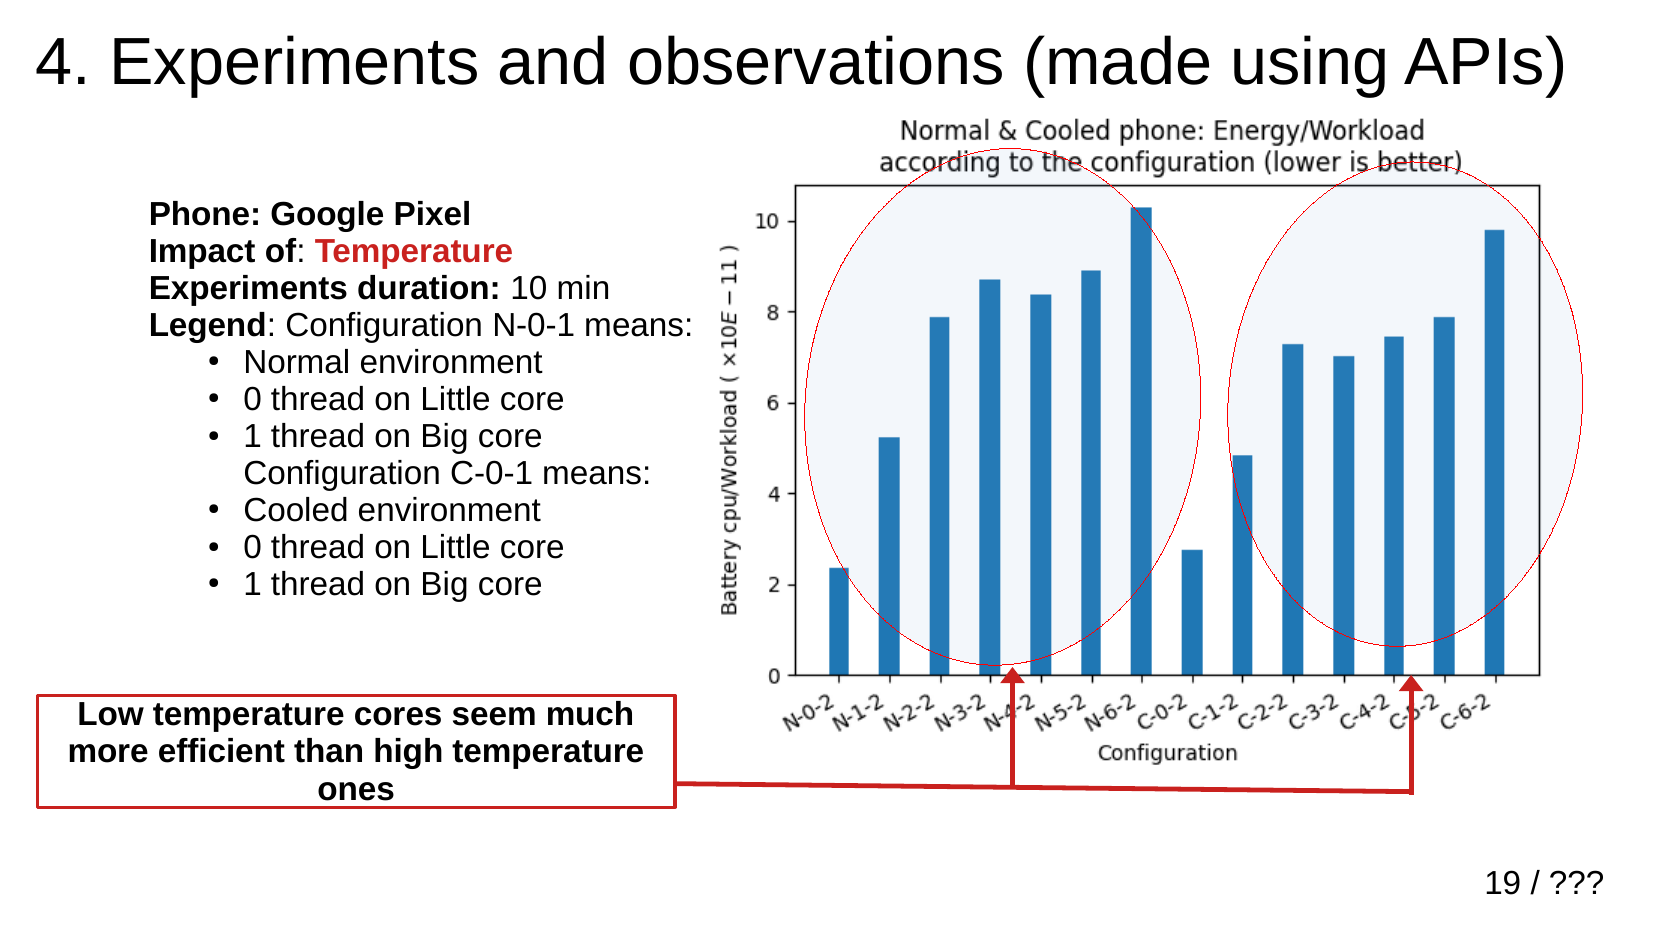

# 4. Experiments and observations (made using APIs)
Phone: Google Pixel
Impact of: Temperature
Experiments duration: 10 min
Legend: Configuration N-0-1 means:
Normal environment
0 thread on Little core
1 thread on Big core
Configuration C-0-1 means:
Cooled environment
0 thread on Little core
1 thread on Big core
Low temperature cores seem much more efficient than high temperature ones
19 / ???